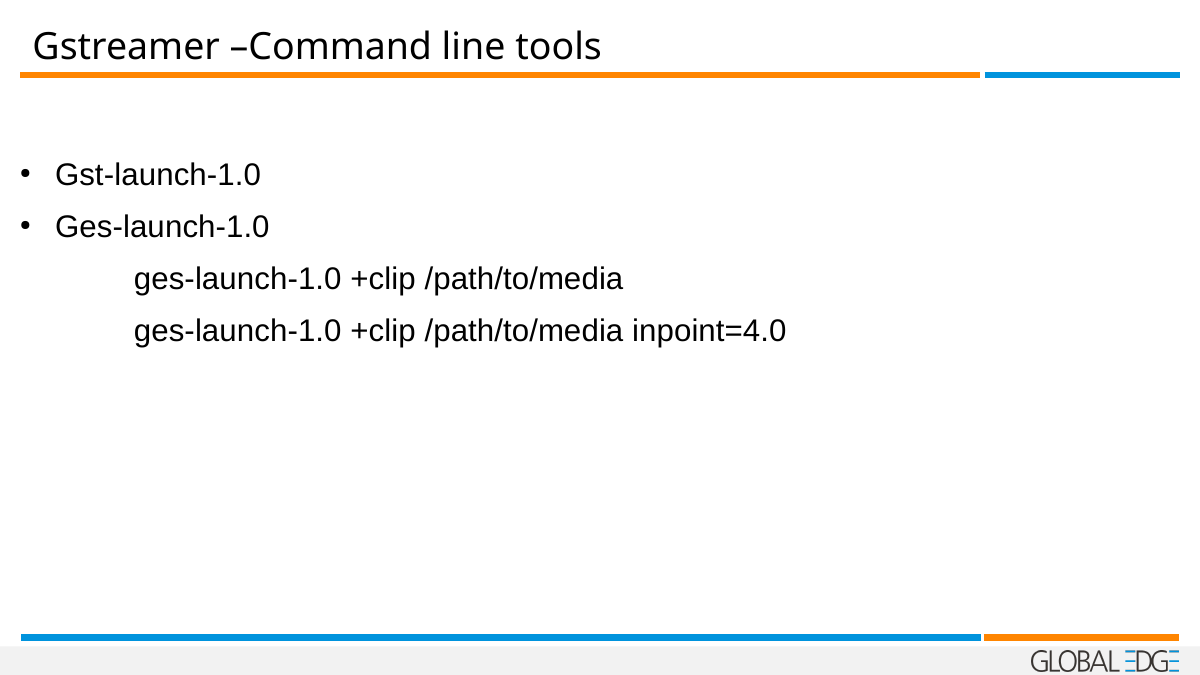

# Gstreamer –Command line tools
Gst-launch-1.0
Ges-launch-1.0
 ges-launch-1.0 +clip /path/to/media
 ges-launch-1.0 +clip /path/to/media inpoint=4.0